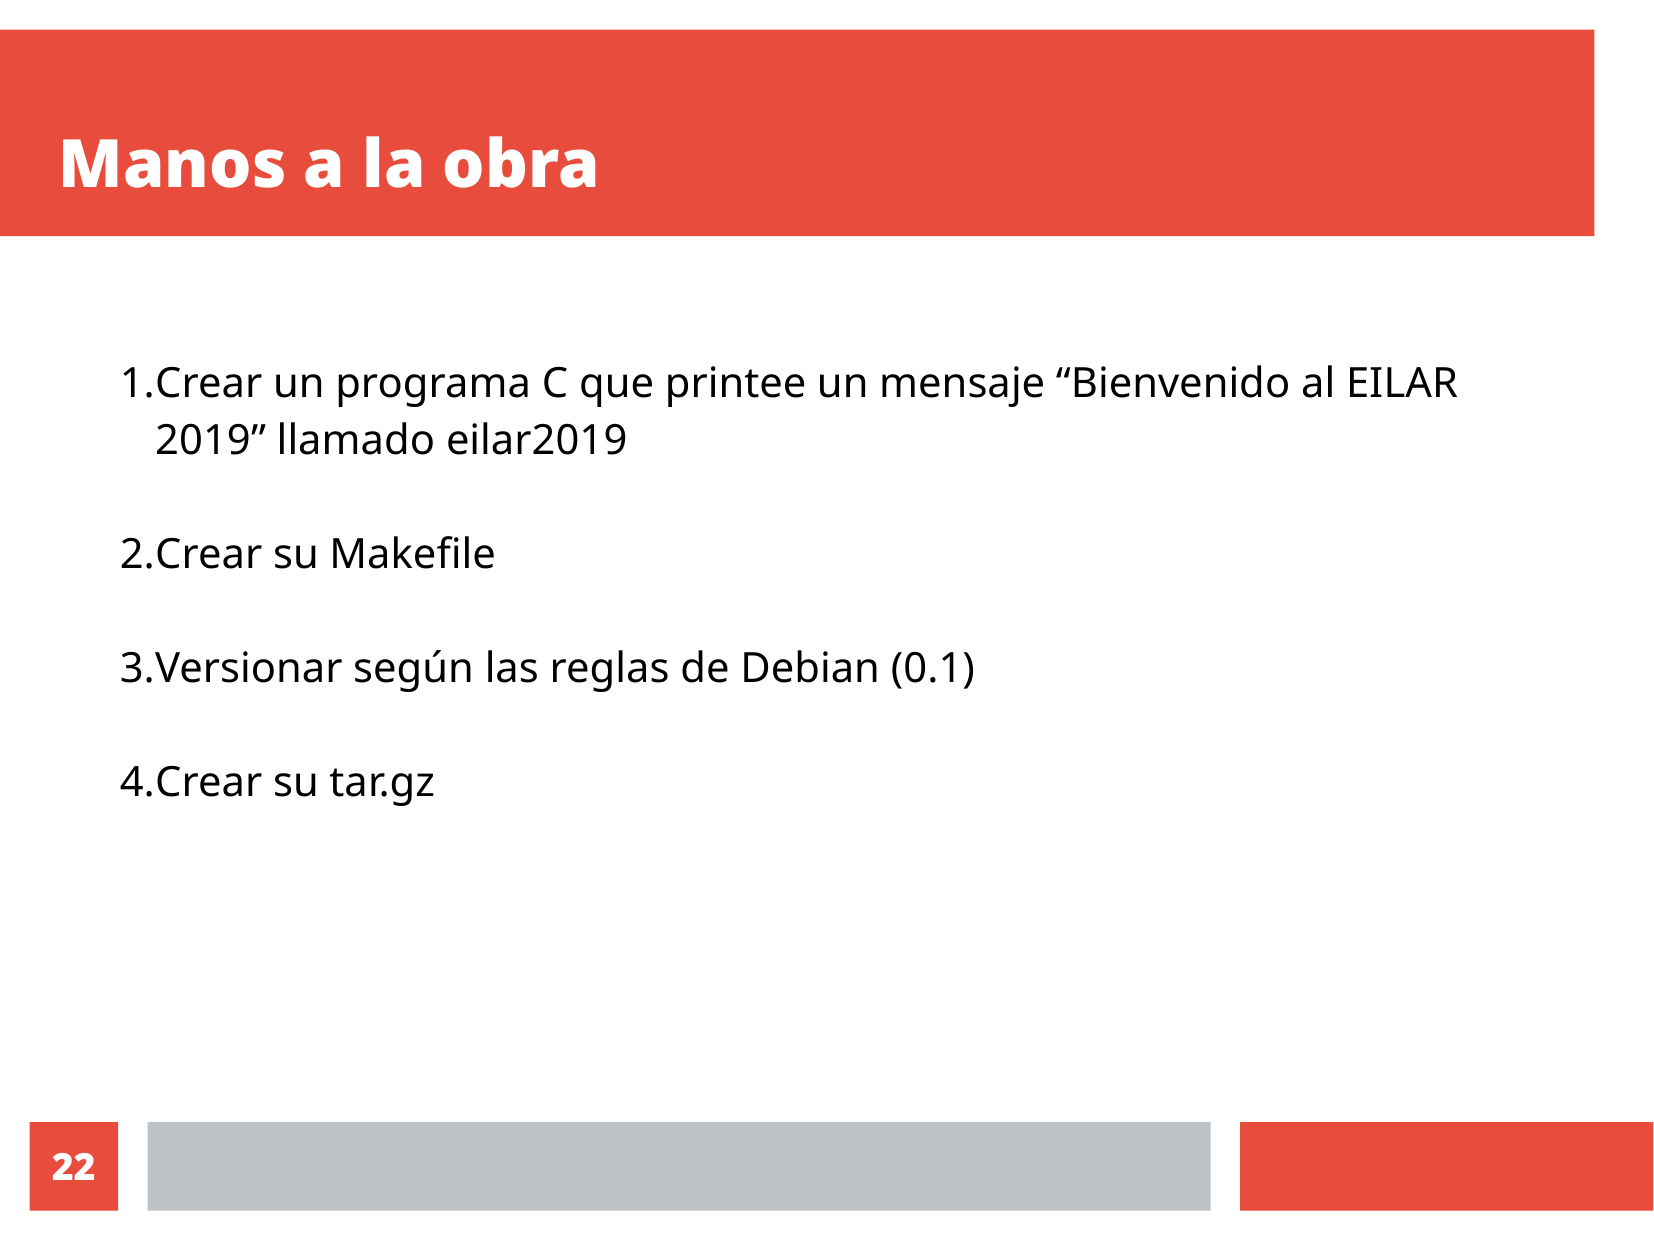

# Manos a la obra
Crear un programa C que printee un mensaje “Bienvenido al EILAR 2019” llamado eilar2019
Crear su Makefile
Versionar según las reglas de Debian (0.1)
Crear su tar.gz
22